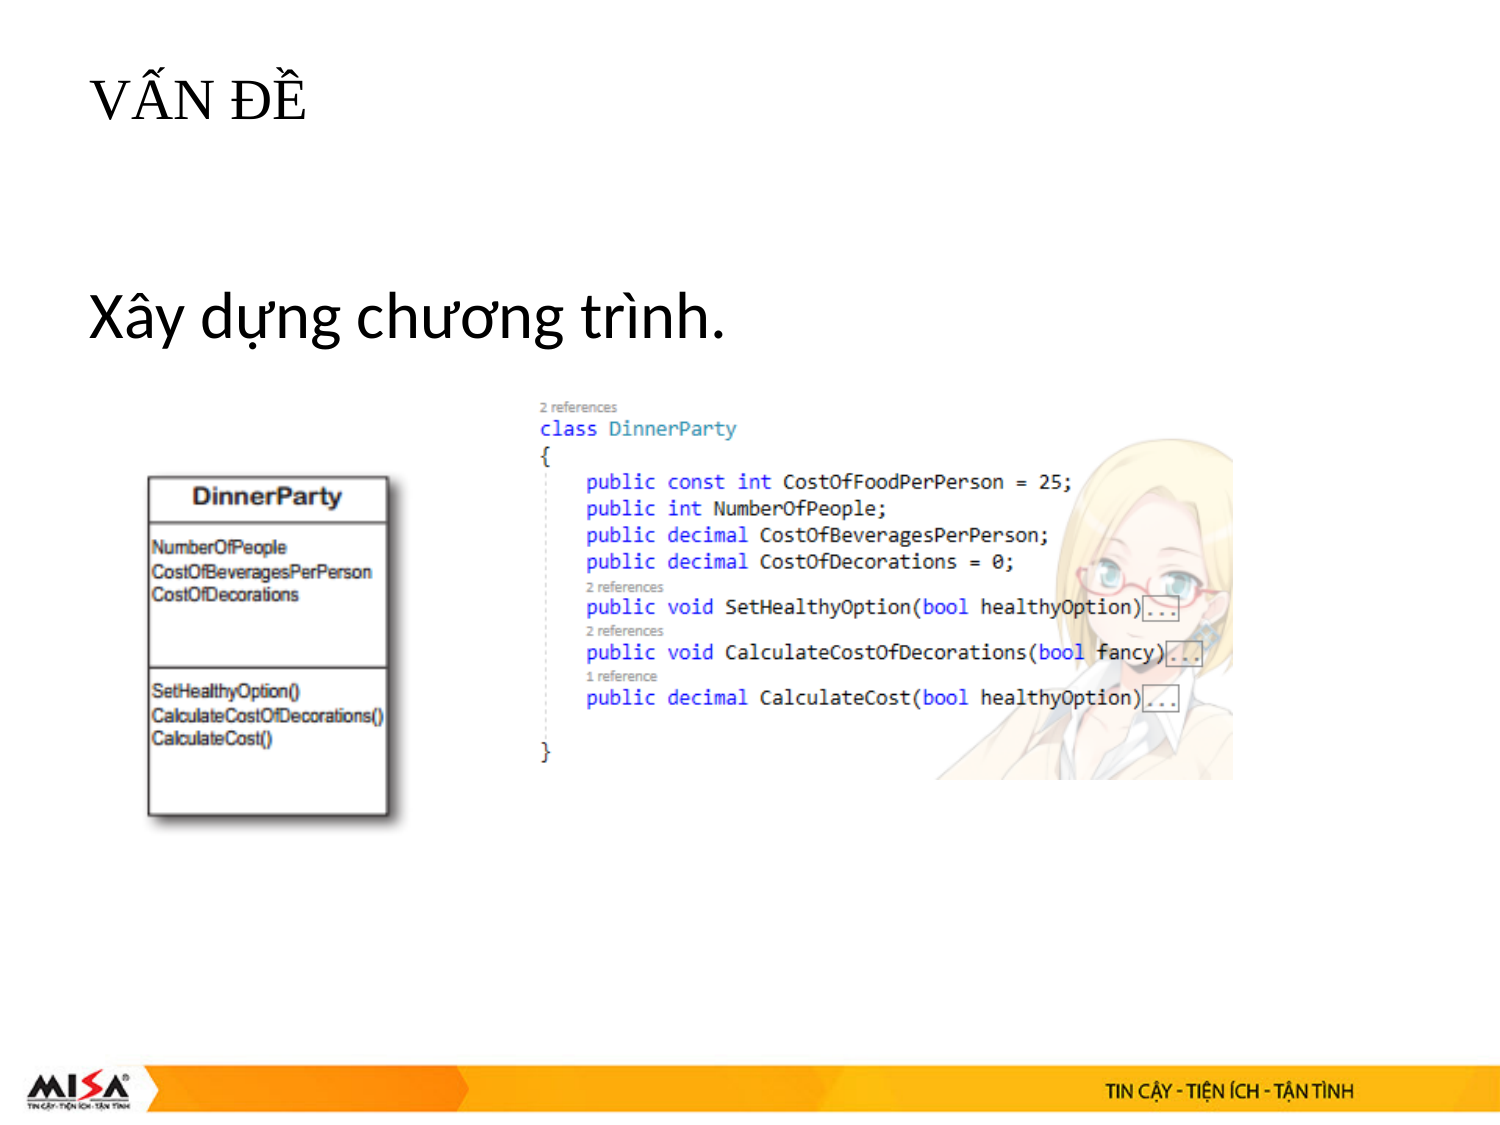

# VẤN ĐỀ
Xây dựng chương trình.